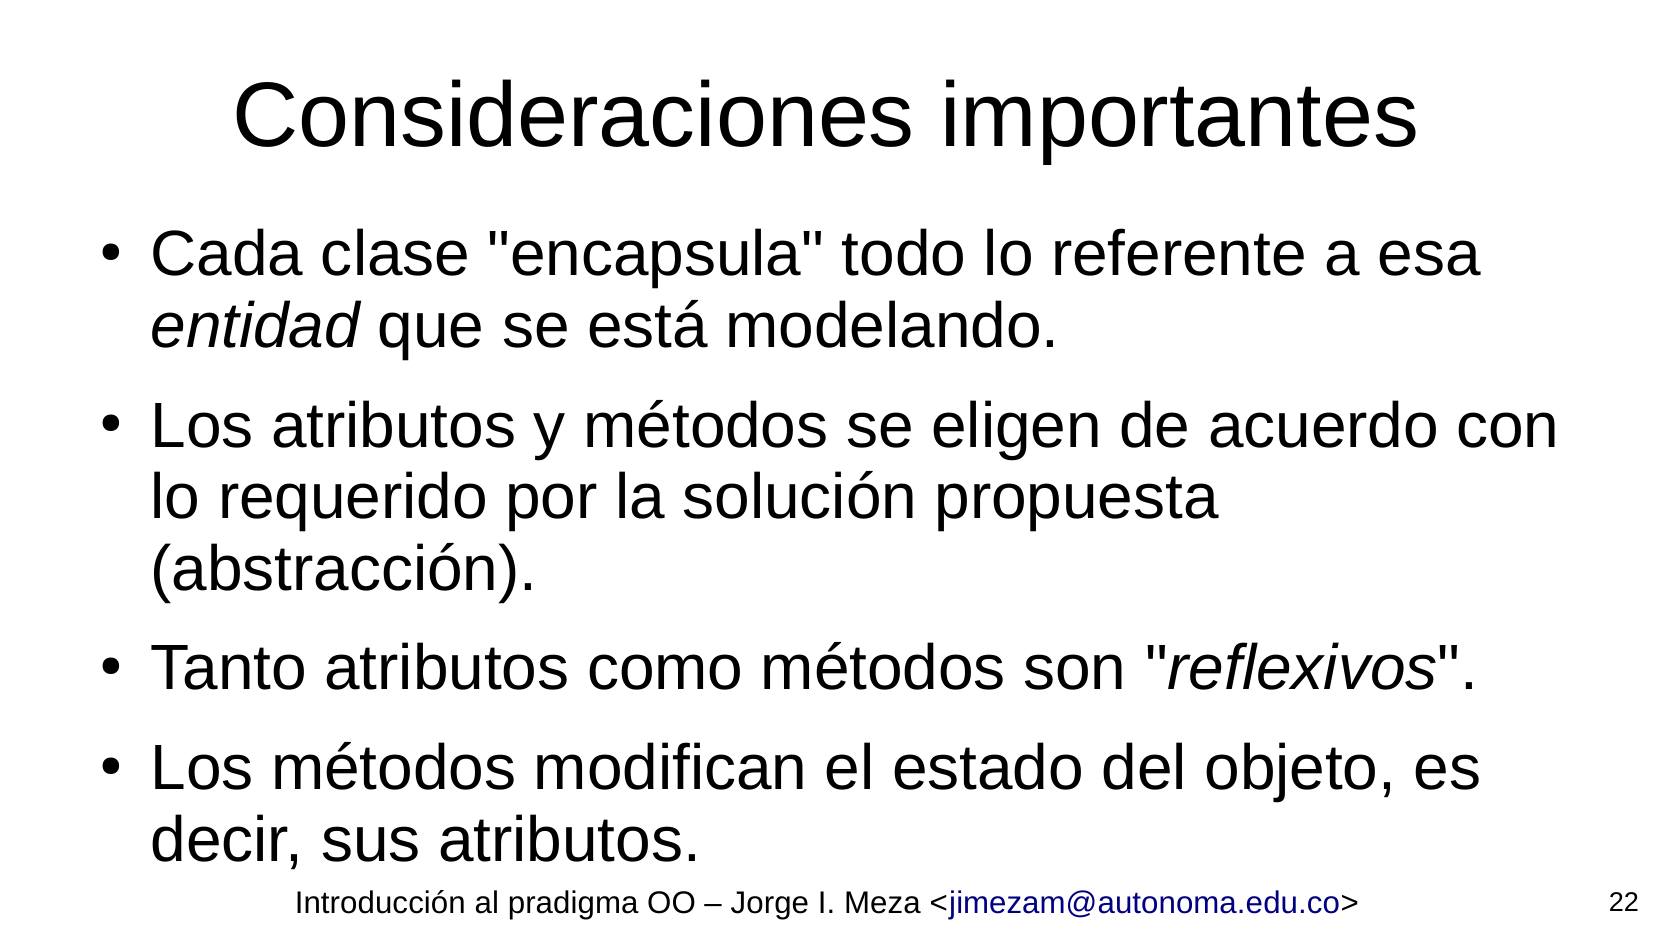

# Consideraciones importantes
Cada clase "encapsula" todo lo referente a esa entidad que se está modelando.
Los atributos y métodos se eligen de acuerdo con lo requerido por la solución propuesta (abstracción).
Tanto atributos como métodos son "reflexivos".
Los métodos modifican el estado del objeto, es decir, sus atributos.